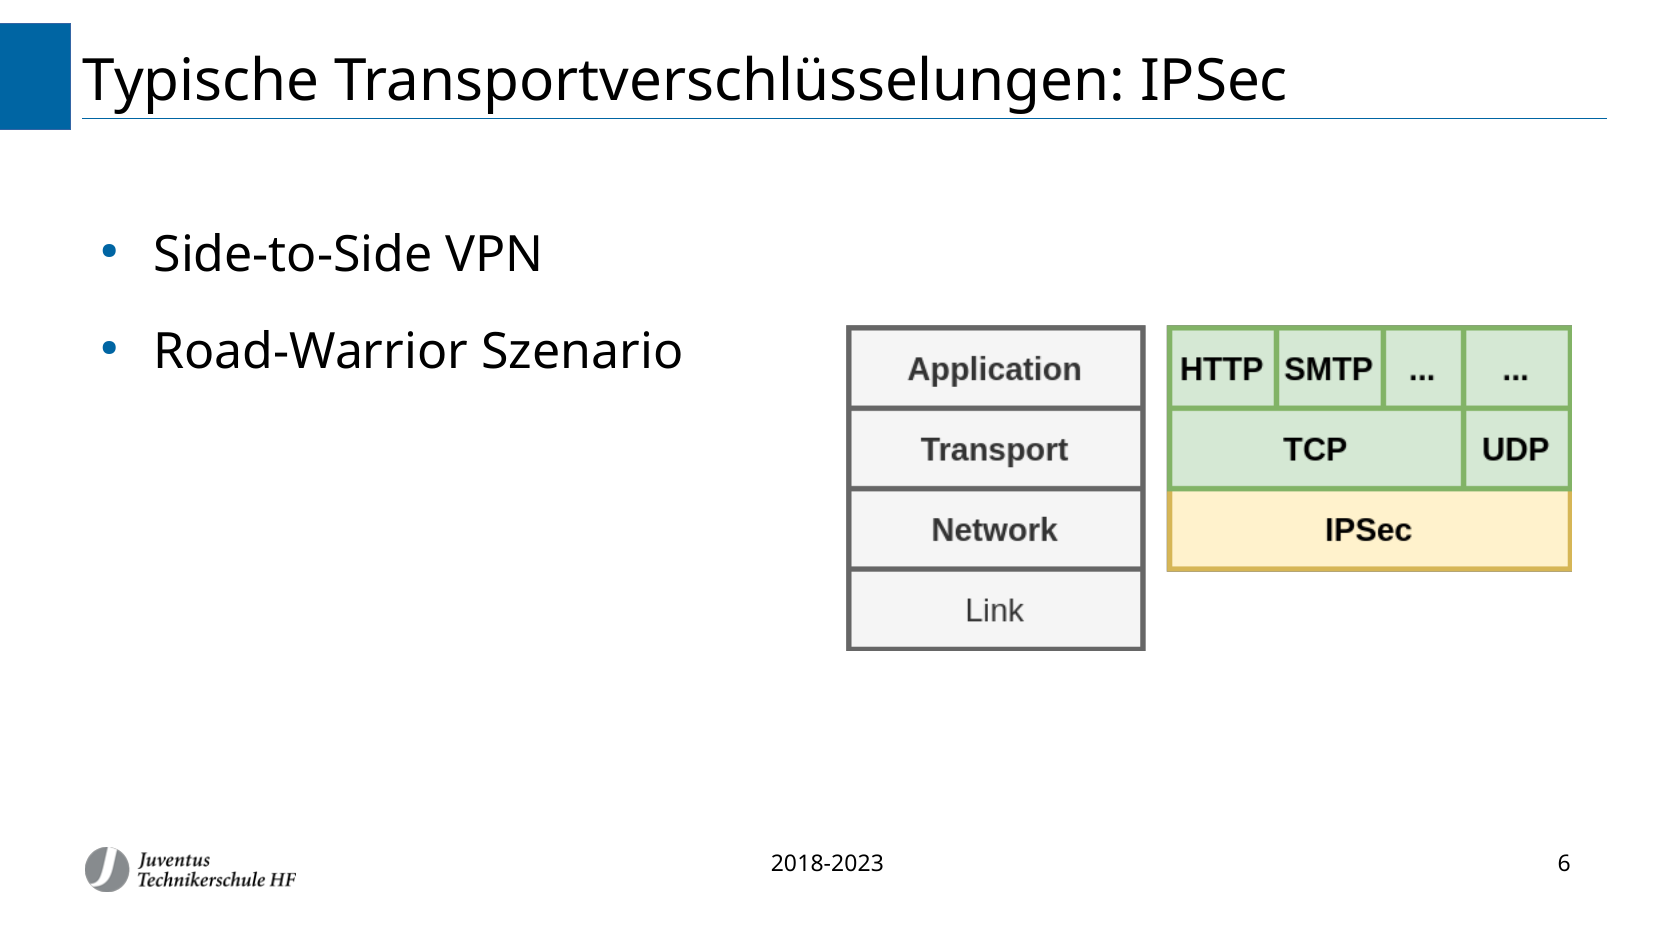

# Typische Transportverschlüsselungen: IPSec
Side-to-Side VPN
Road-Warrior Szenario
2018-2023
6